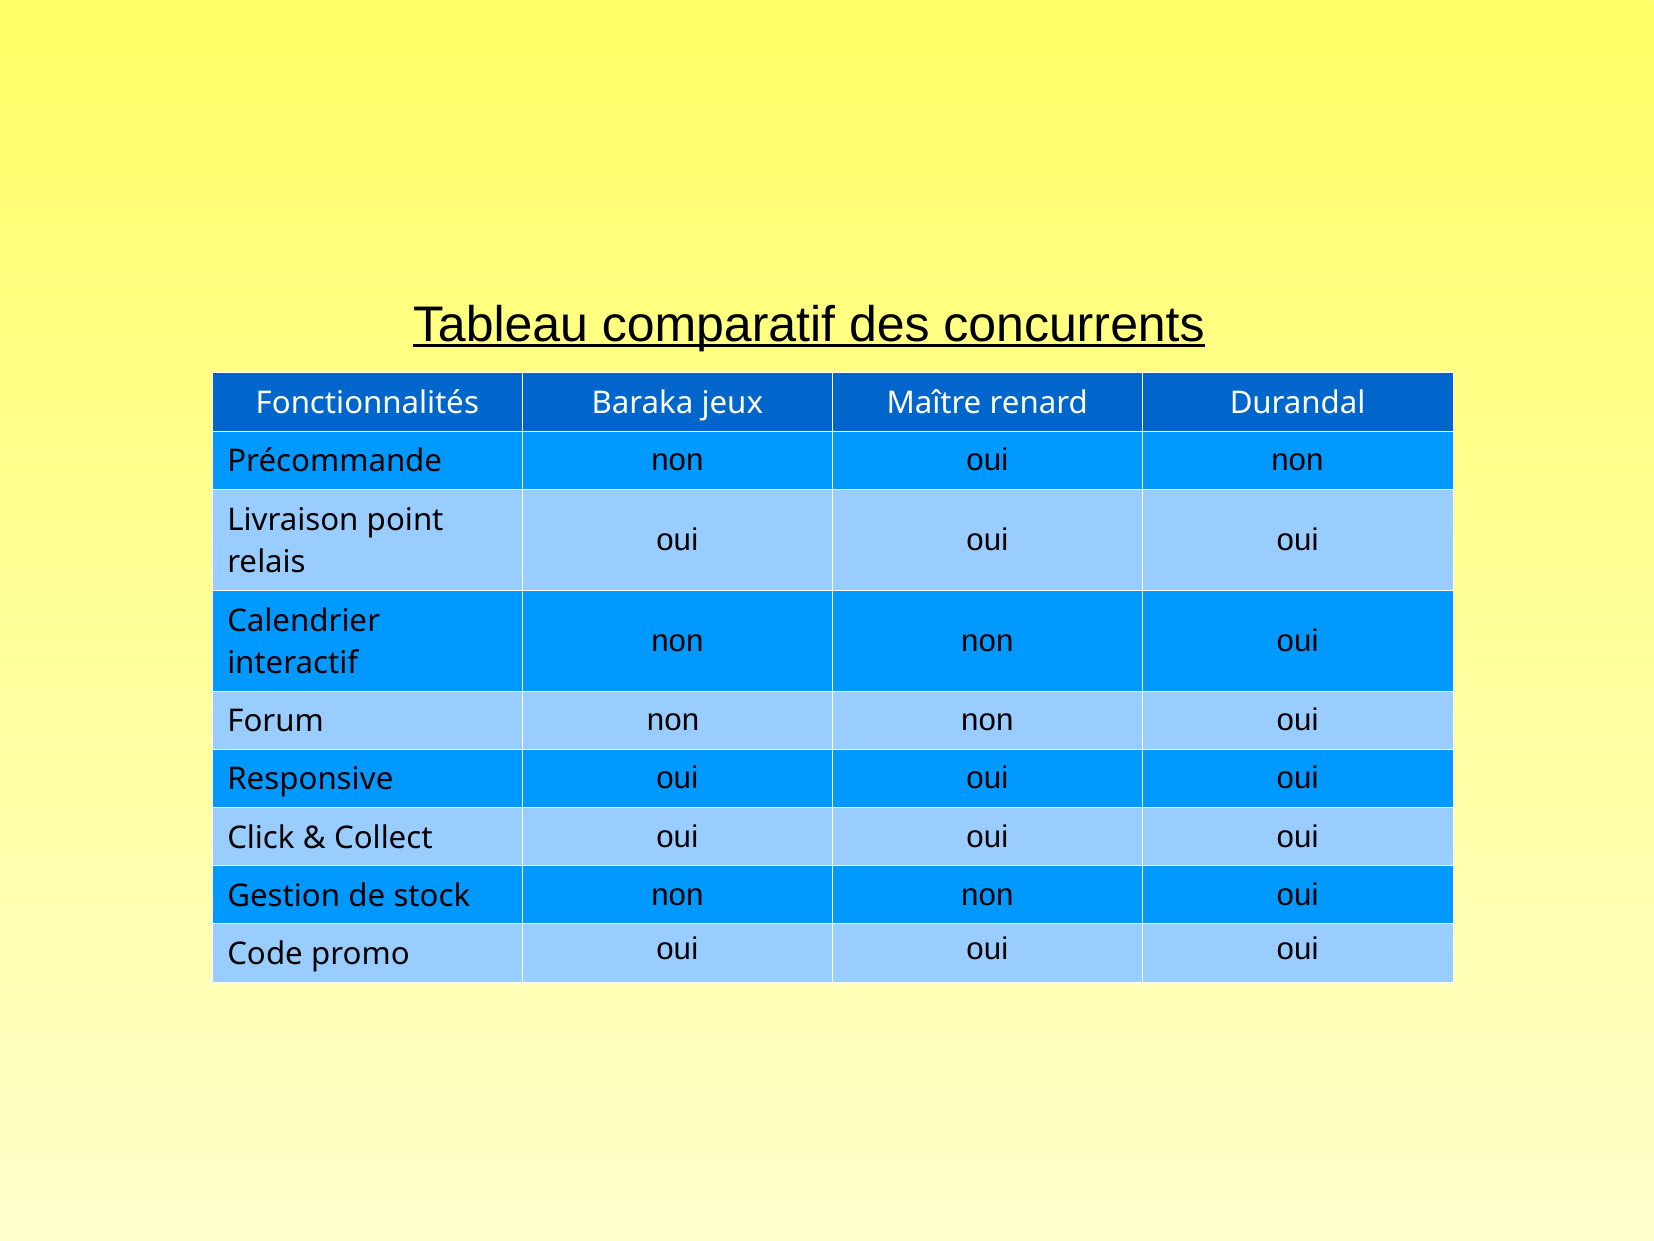

# Tableau comparatif des concurrents
| Fonctionnalités | Baraka jeux | Maître renard | Durandal |
| --- | --- | --- | --- |
| Précommande | non | oui | non |
| Livraison point relais | oui | oui | oui |
| Calendrier interactif | non | non | oui |
| Forum | non | non | oui |
| Responsive | oui | oui | oui |
| Click & Collect | oui | oui | oui |
| Gestion de stock | non | non | oui |
| Code promo | oui | oui | oui |